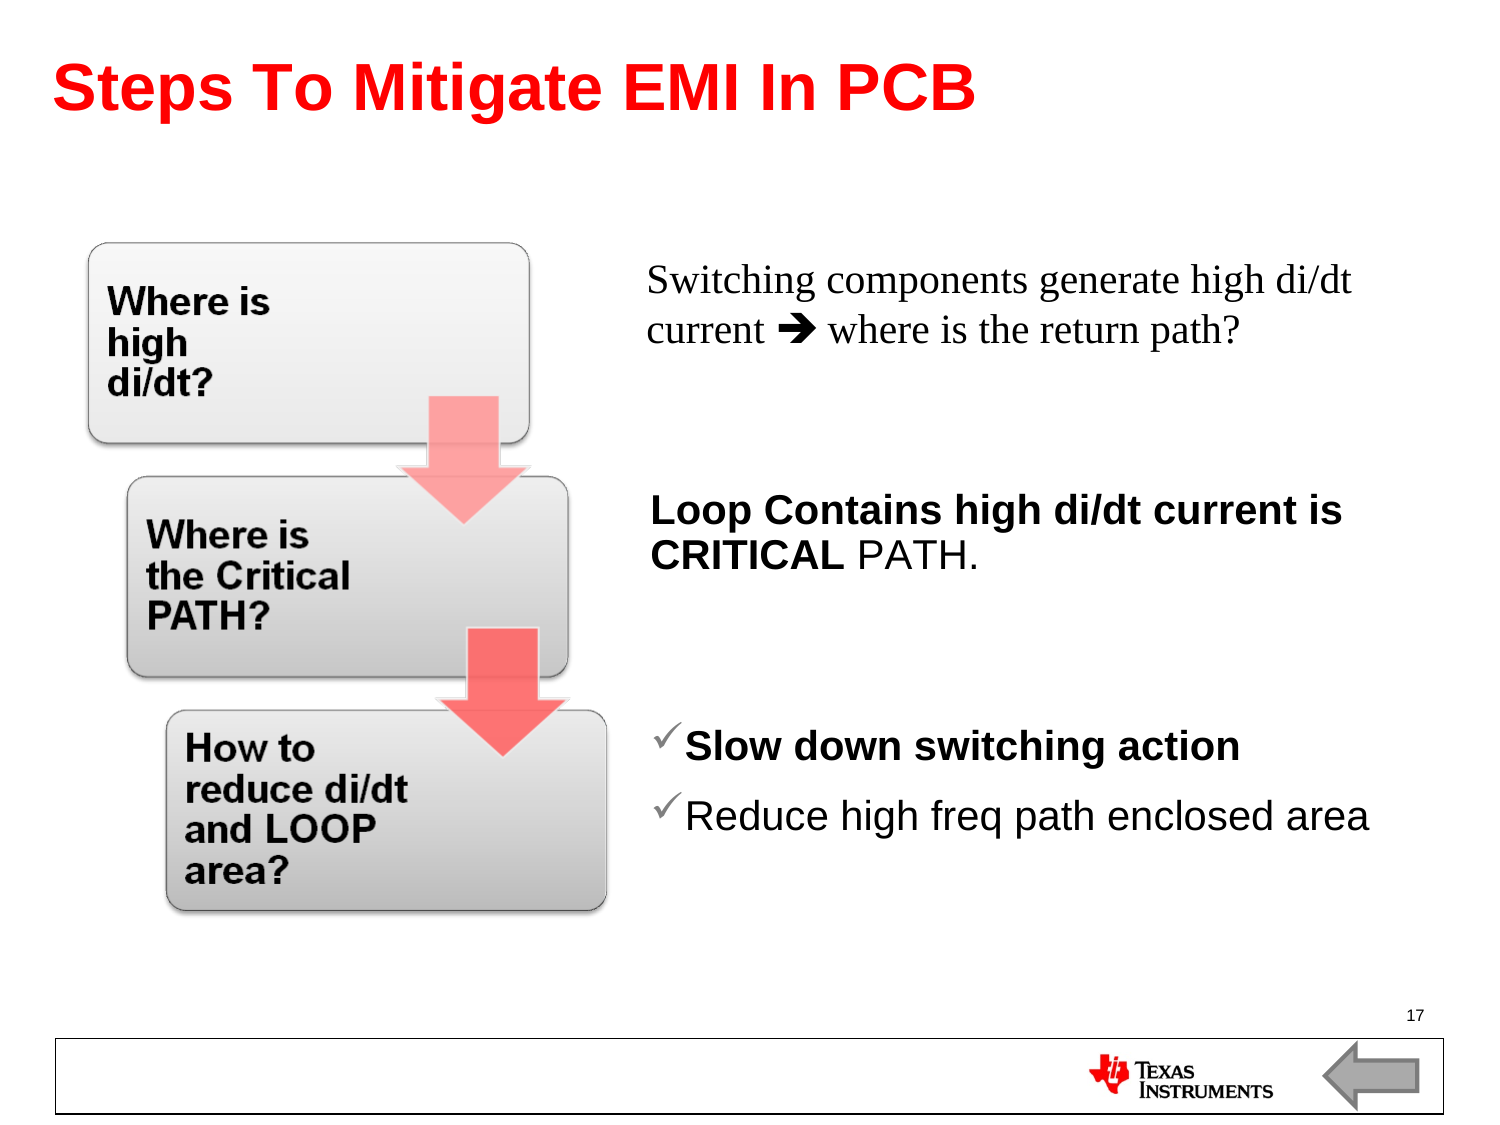

# Steps To Mitigate EMI In PCB
Switching components generate high di/dt current  where is the return path?
Loop Contains high di/dt current is CRITICAL PATH.
Slow down switching action
Reduce high freq path enclosed area